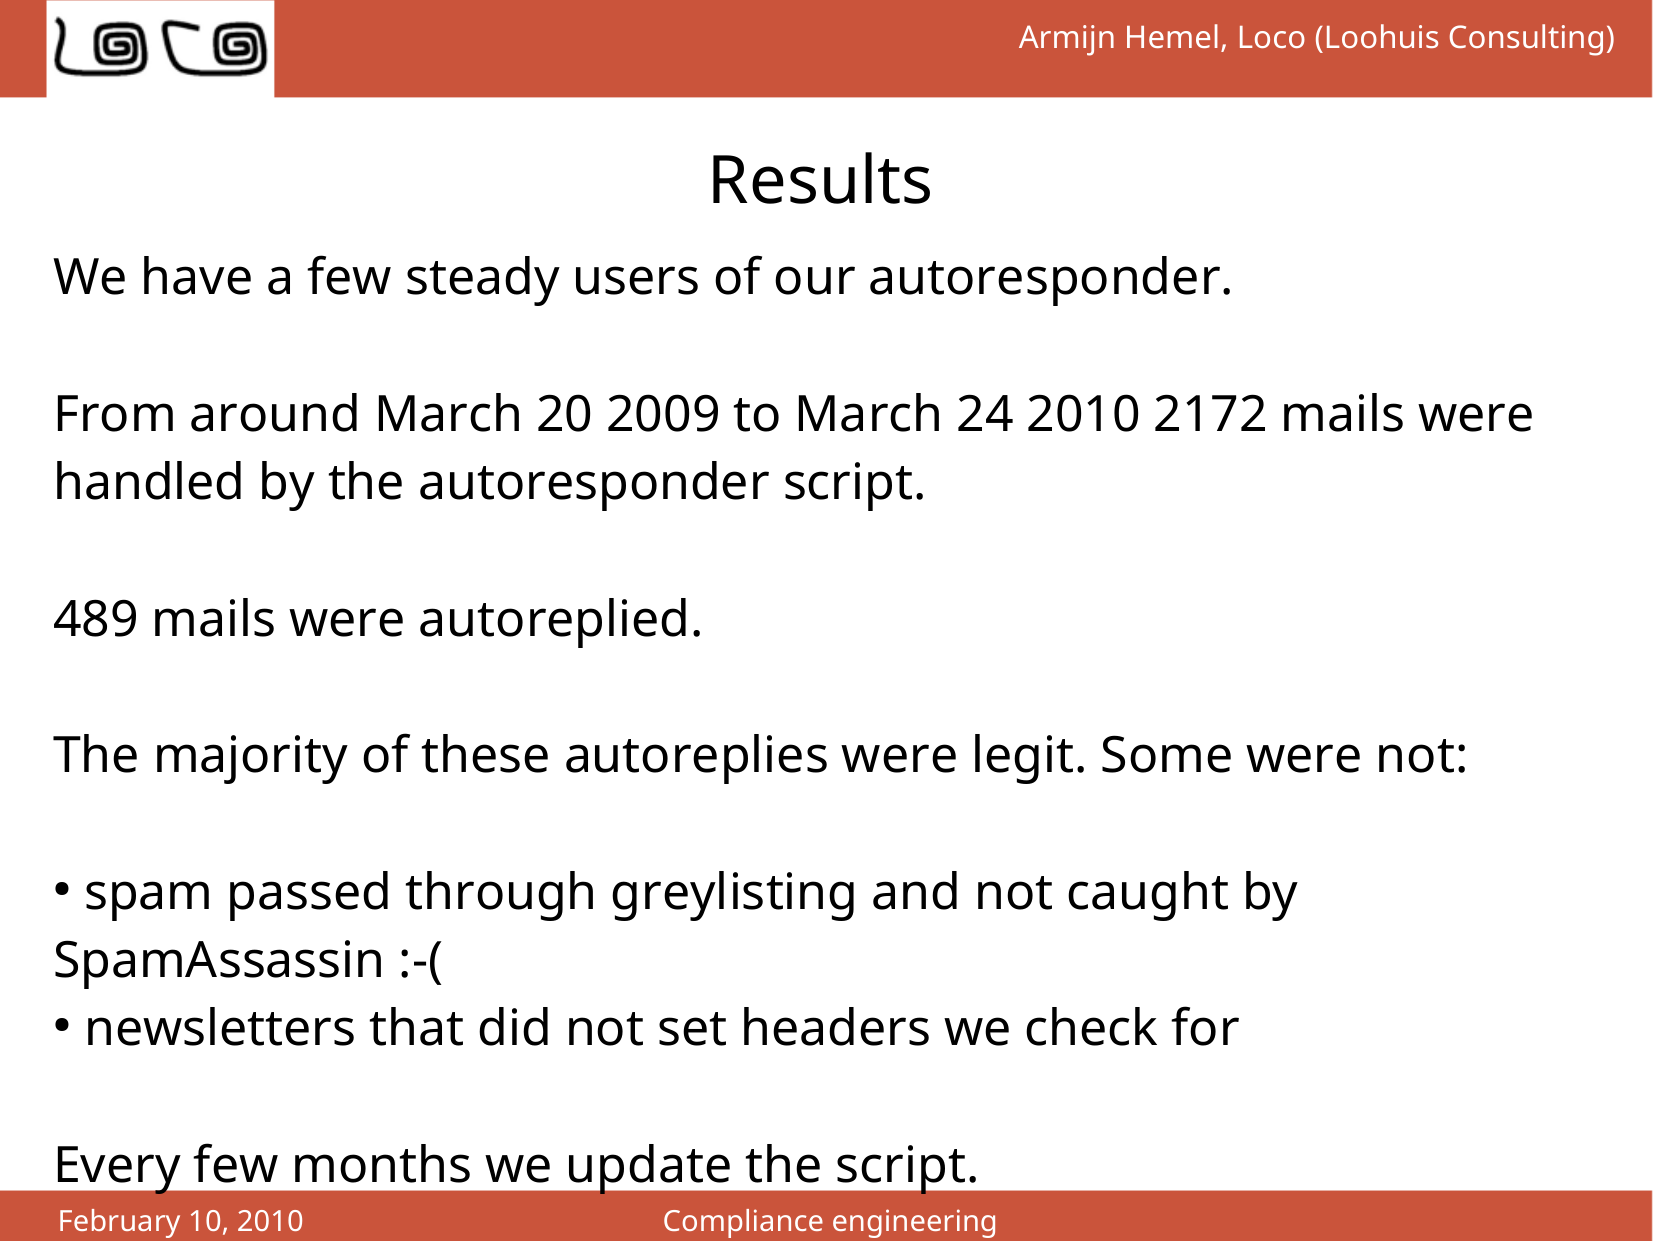

# Results
We have a few steady users of our autoresponder.
From around March 20 2009 to March 24 2010 2172 mails were handled by the autoresponder script.
489 mails were autoreplied.
The majority of these autoreplies were legit. Some were not:
 spam passed through greylisting and not caught by SpamAssassin :-(
 newsletters that did not set headers we check for
Every few months we update the script.
Comet: practical solution or crutch?